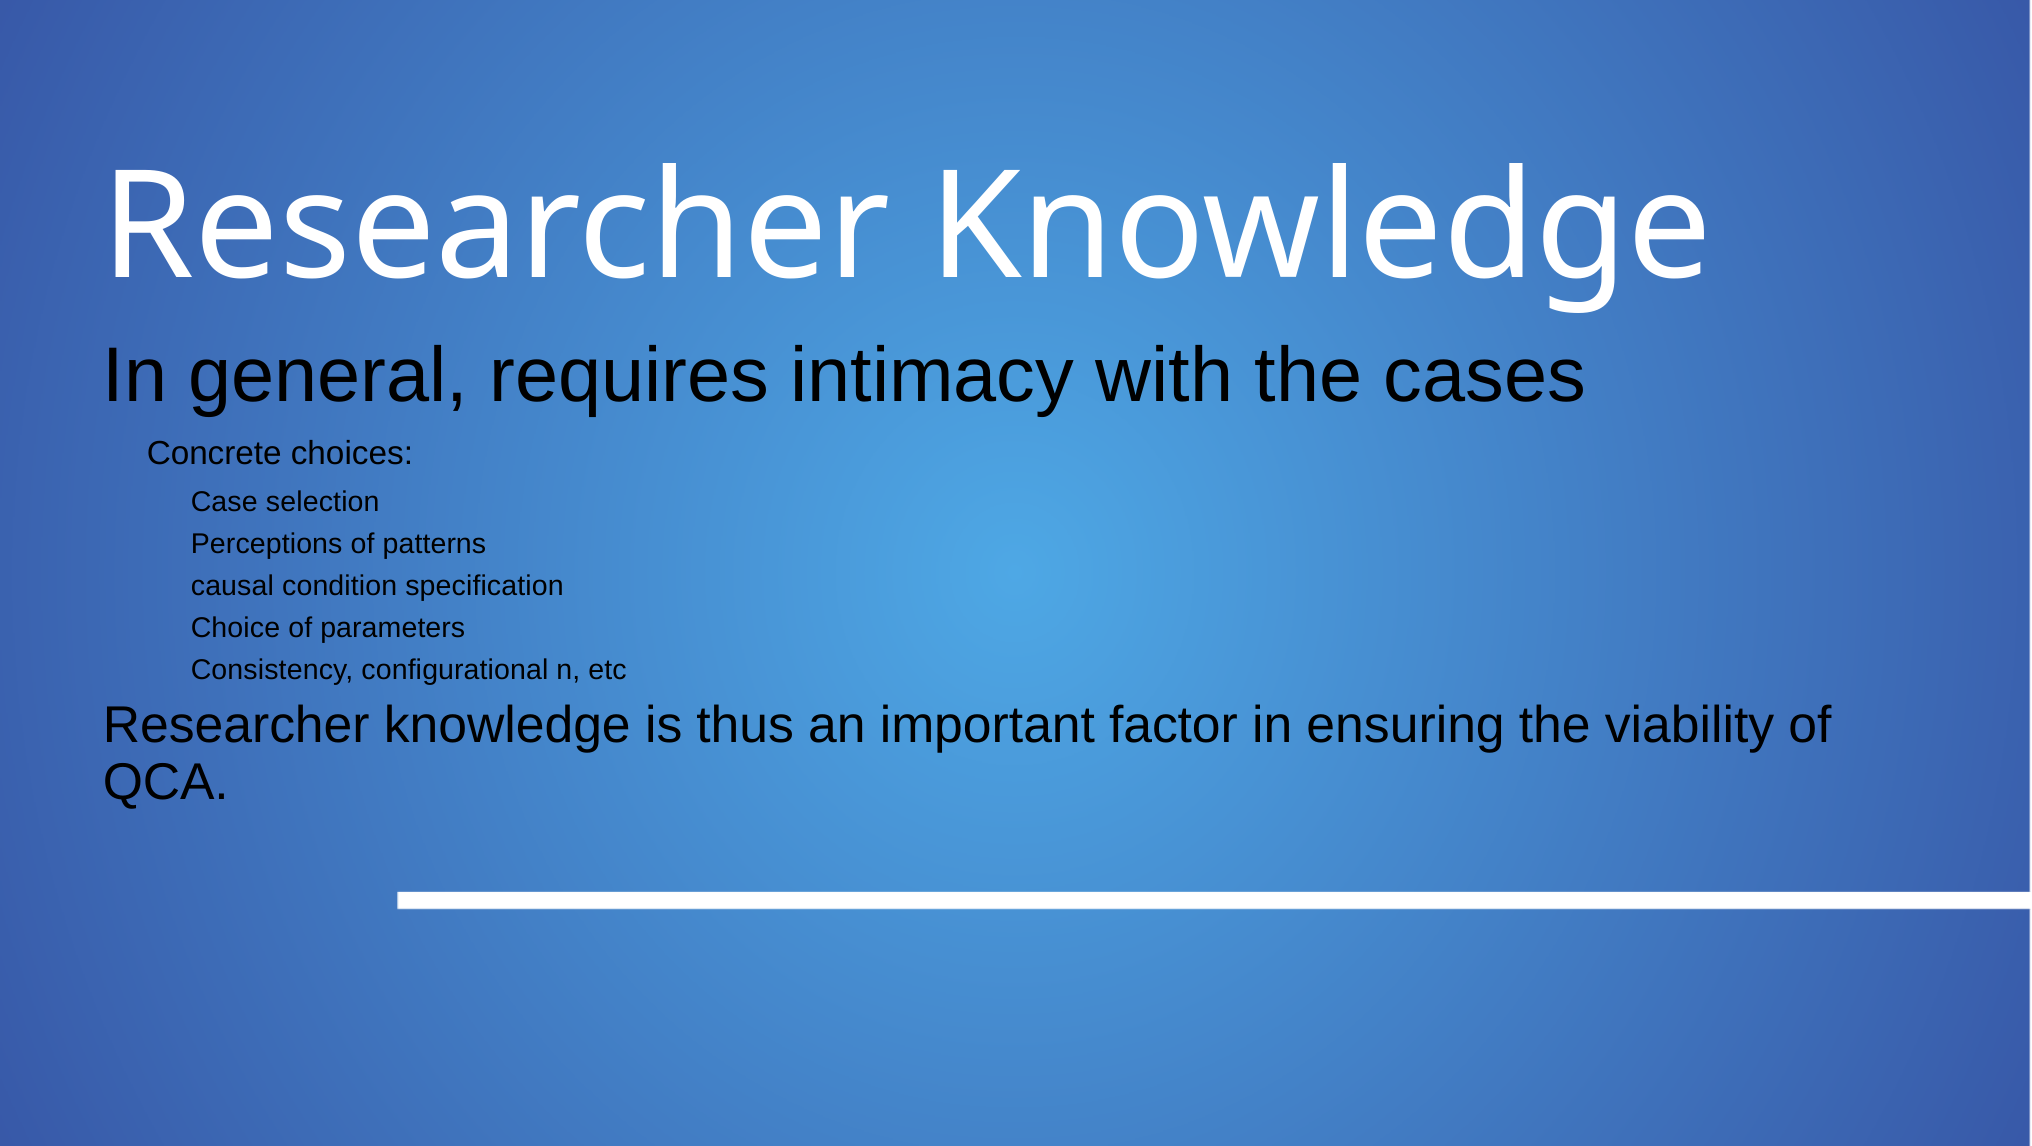

# Researcher Knowledge
In general, requires intimacy with the cases
Concrete choices:
Case selection
Perceptions of patterns
causal condition specification
Choice of parameters
Consistency, configurational n, etc
Researcher knowledge is thus an important factor in ensuring the viability of QCA.